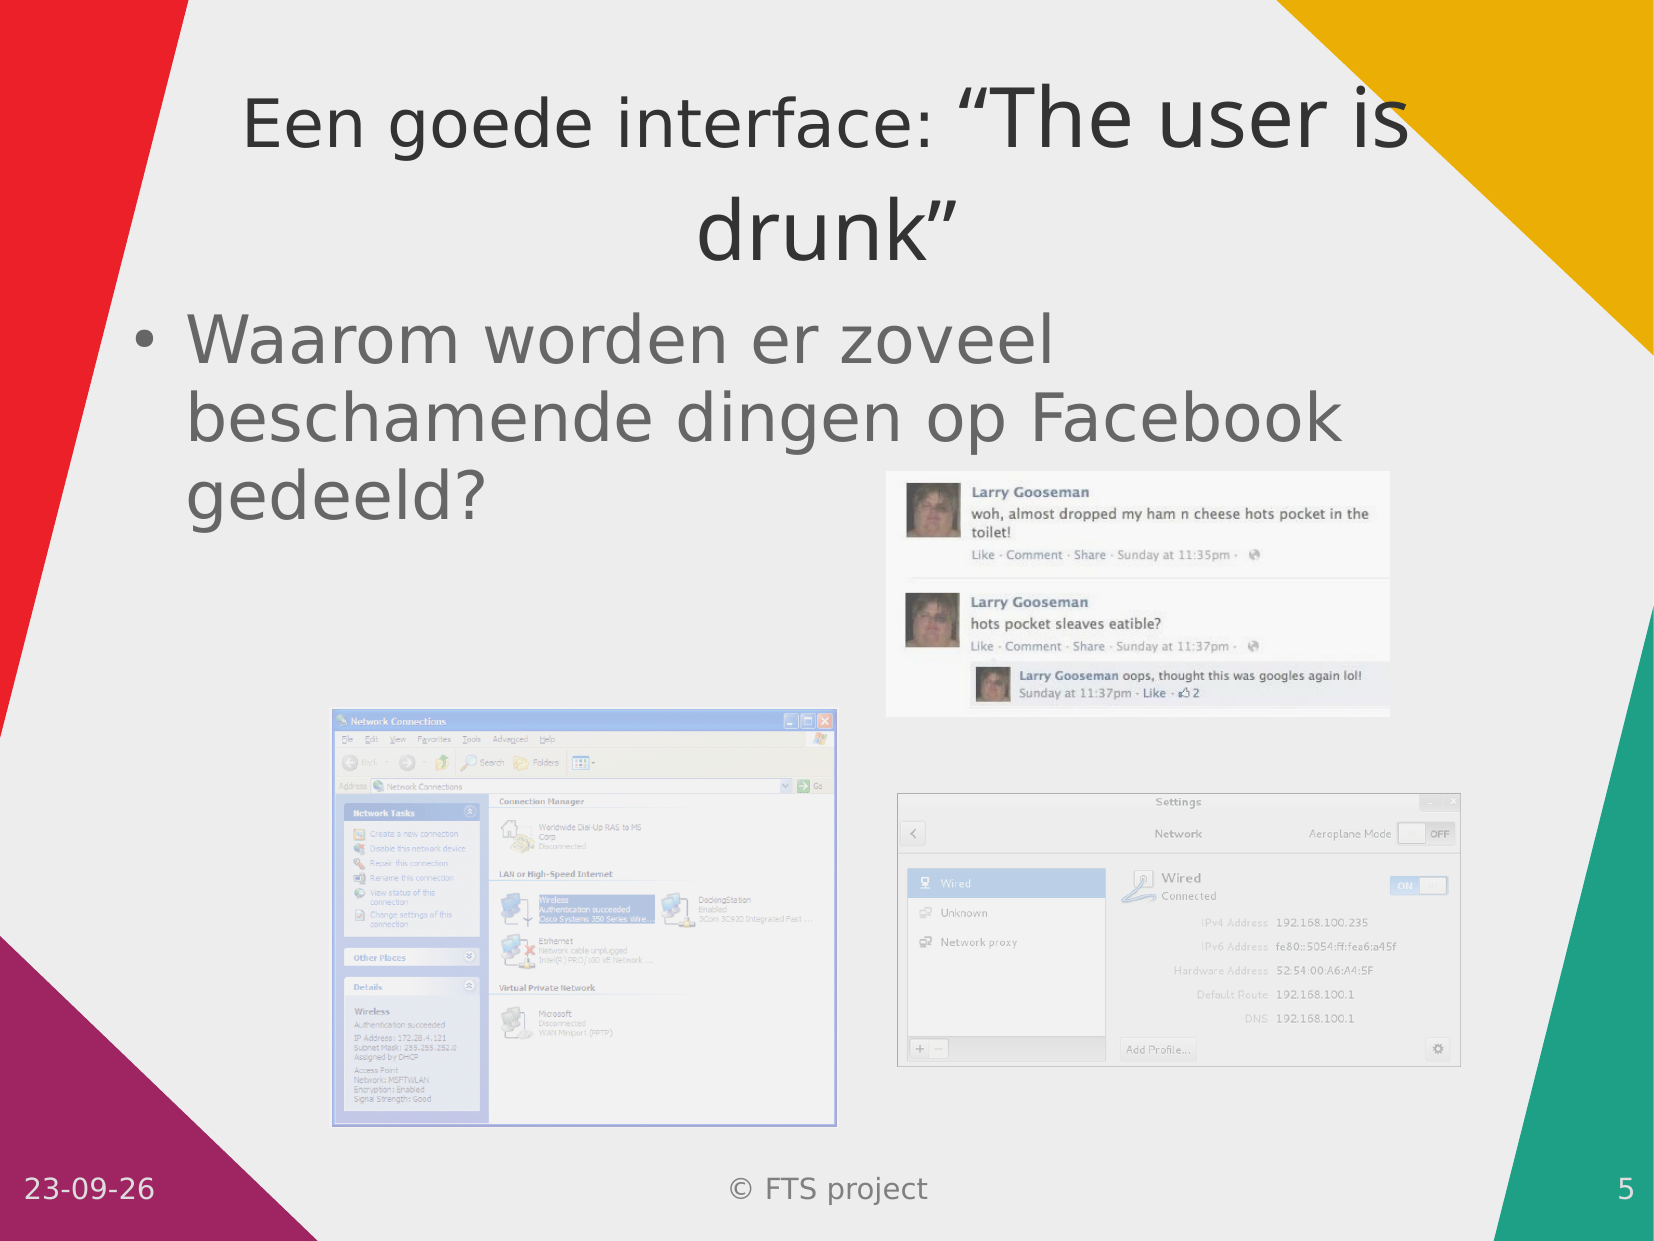

# Een goede interface: “The user is drunk”
Waarom worden er zoveel beschamende dingen op Facebook gedeeld?
© FTS project
5